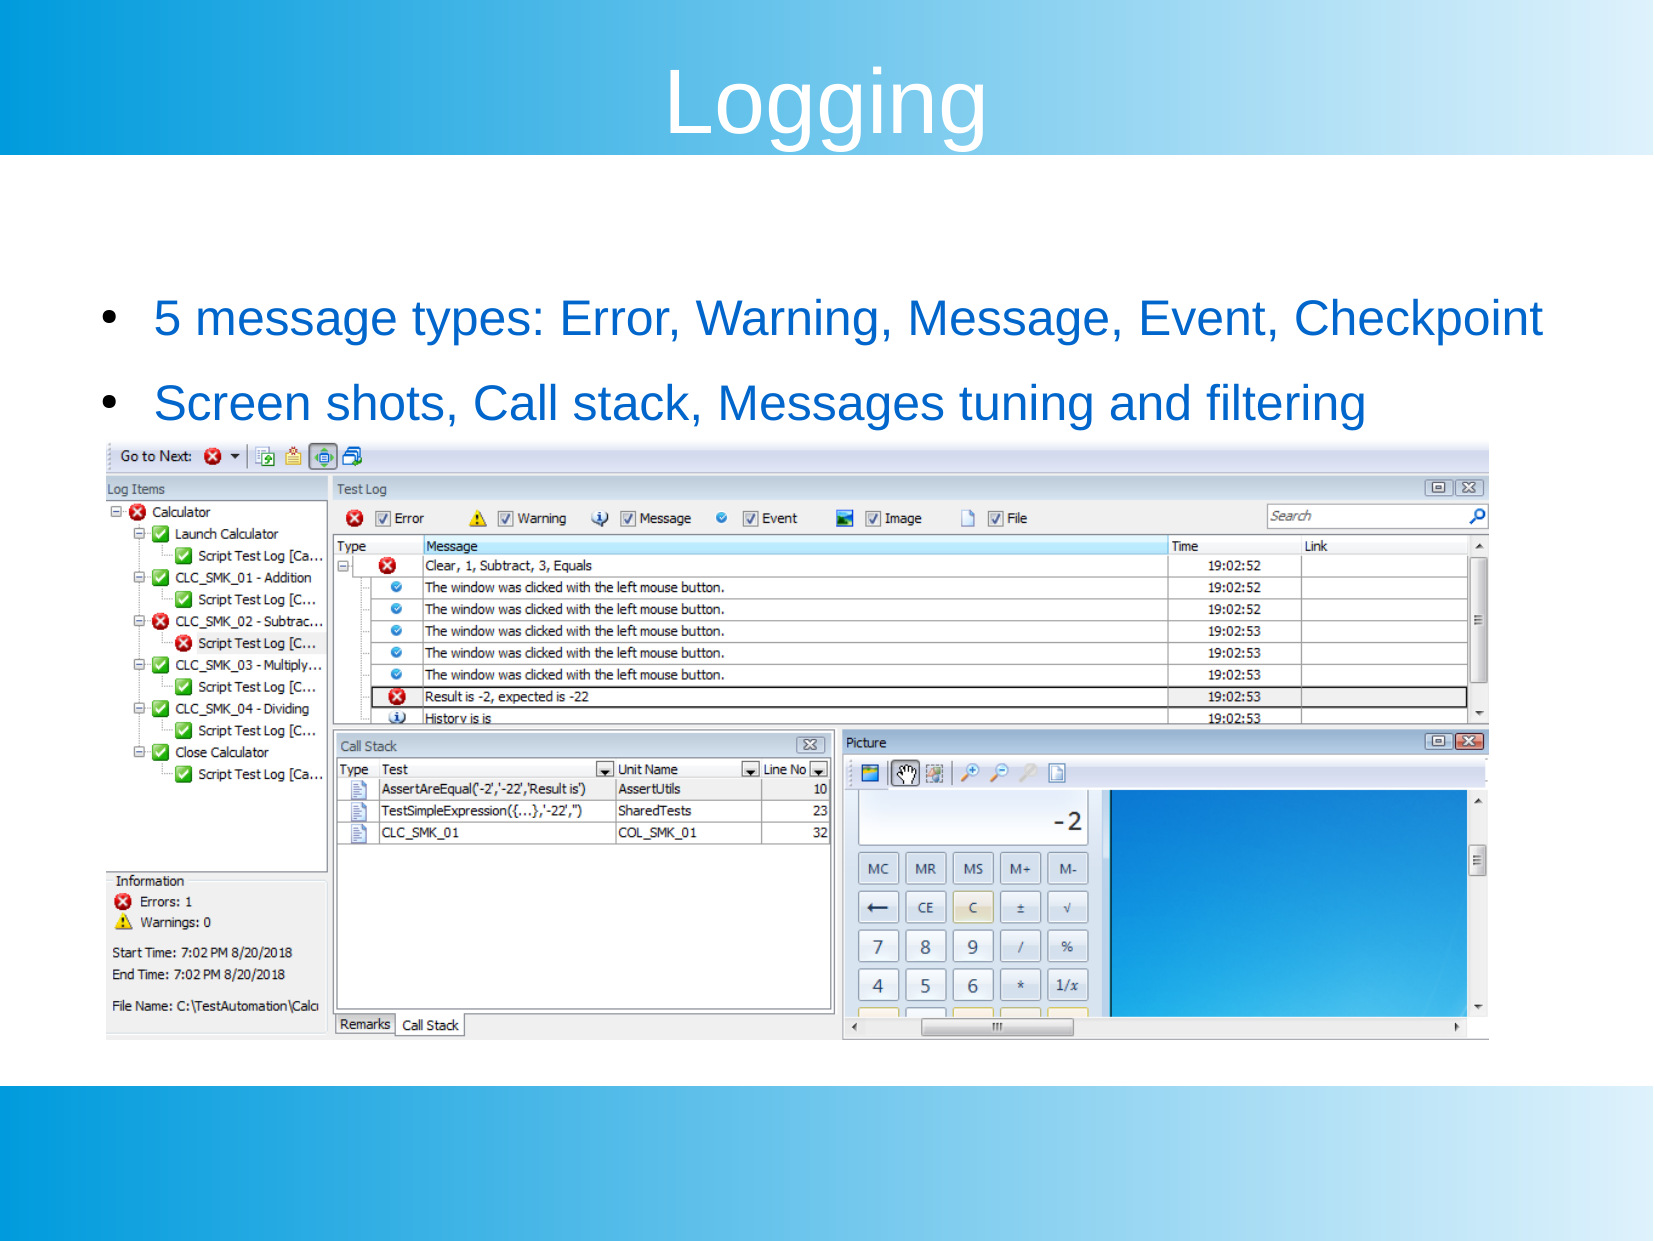

# Logging
5 message types: Error, Warning, Message, Event, Checkpoint
Screen shots, Call stack, Messages tuning and filtering